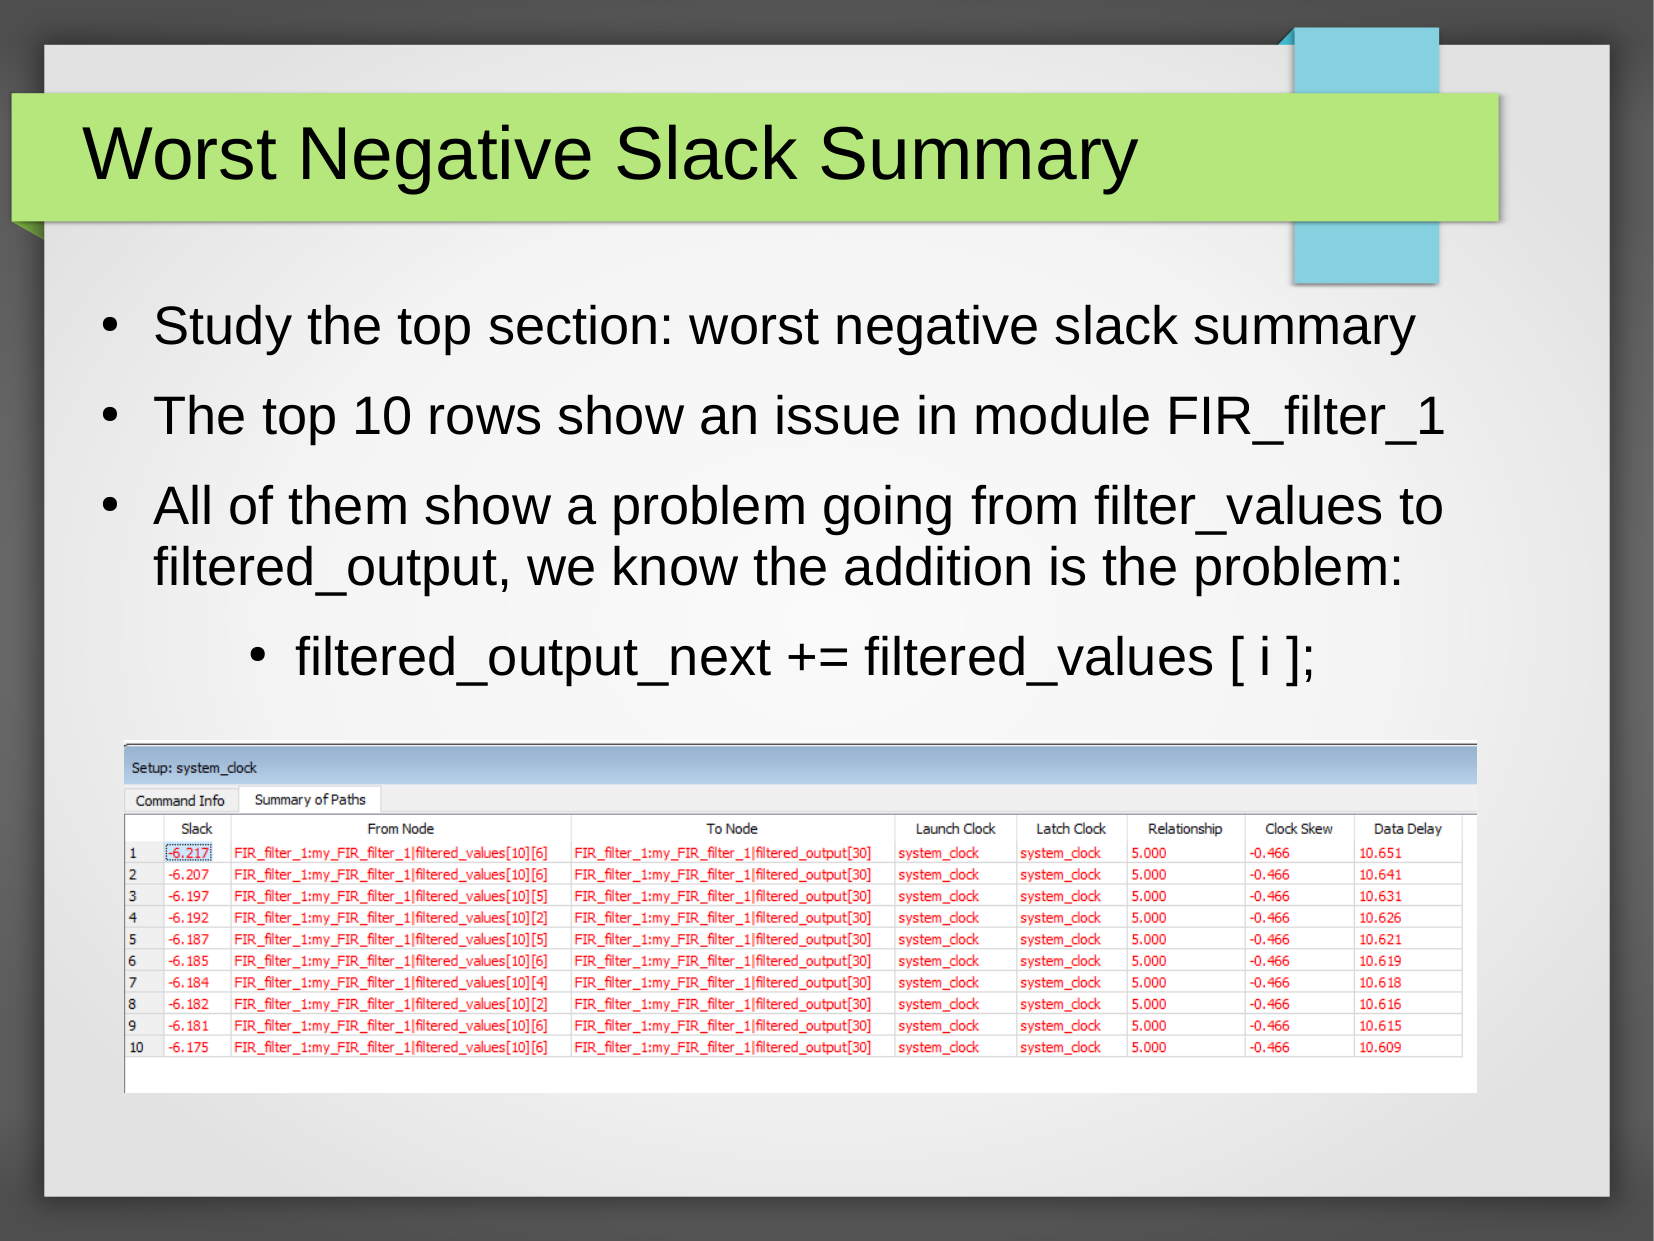

# Worst Negative Slack Summary
Study the top section: worst negative slack summary
The top 10 rows show an issue in module FIR_filter_1
All of them show a problem going from filter_values to filtered_output, we know the addition is the problem:
filtered_output_next += filtered_values [ i ];